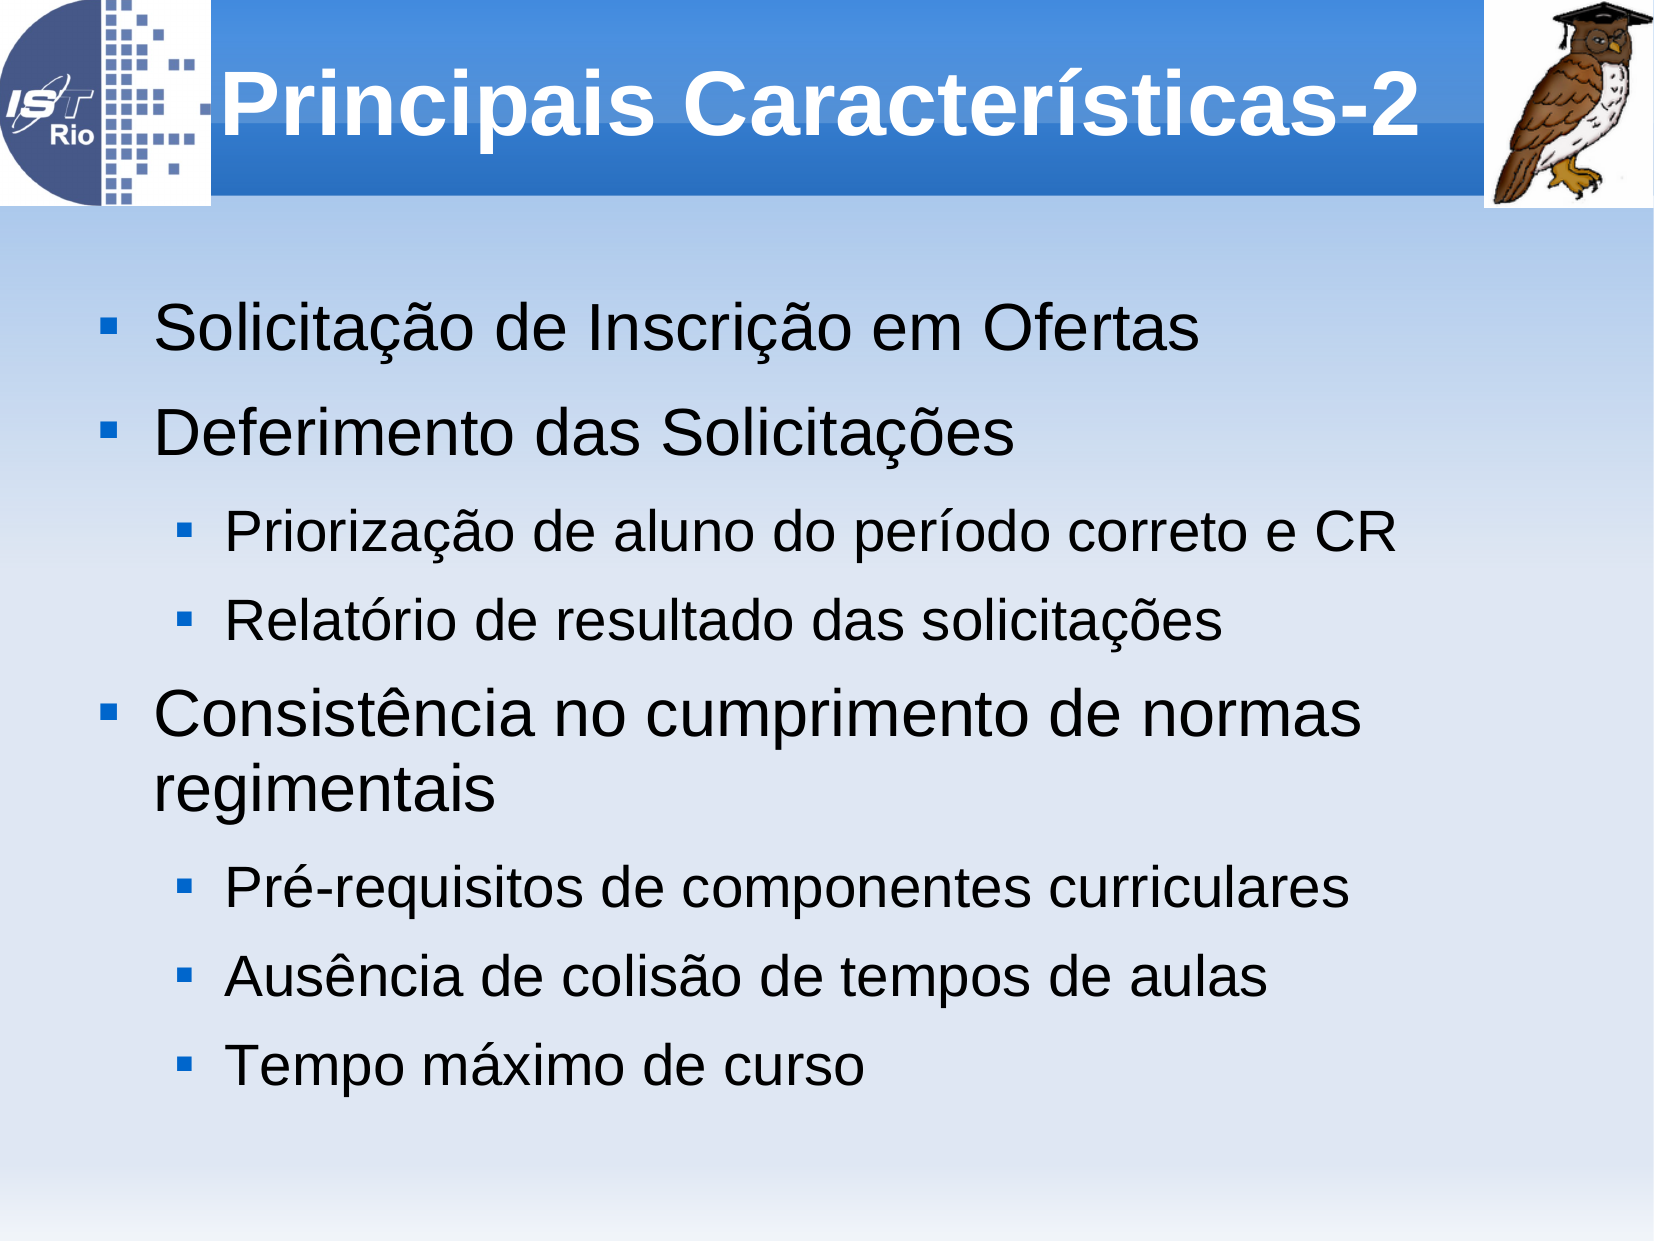

# Principais Características-2
Solicitação de Inscrição em Ofertas
Deferimento das Solicitações
Priorização de aluno do período correto e CR
Relatório de resultado das solicitações
Consistência no cumprimento de normas regimentais
Pré-requisitos de componentes curriculares
Ausência de colisão de tempos de aulas
Tempo máximo de curso